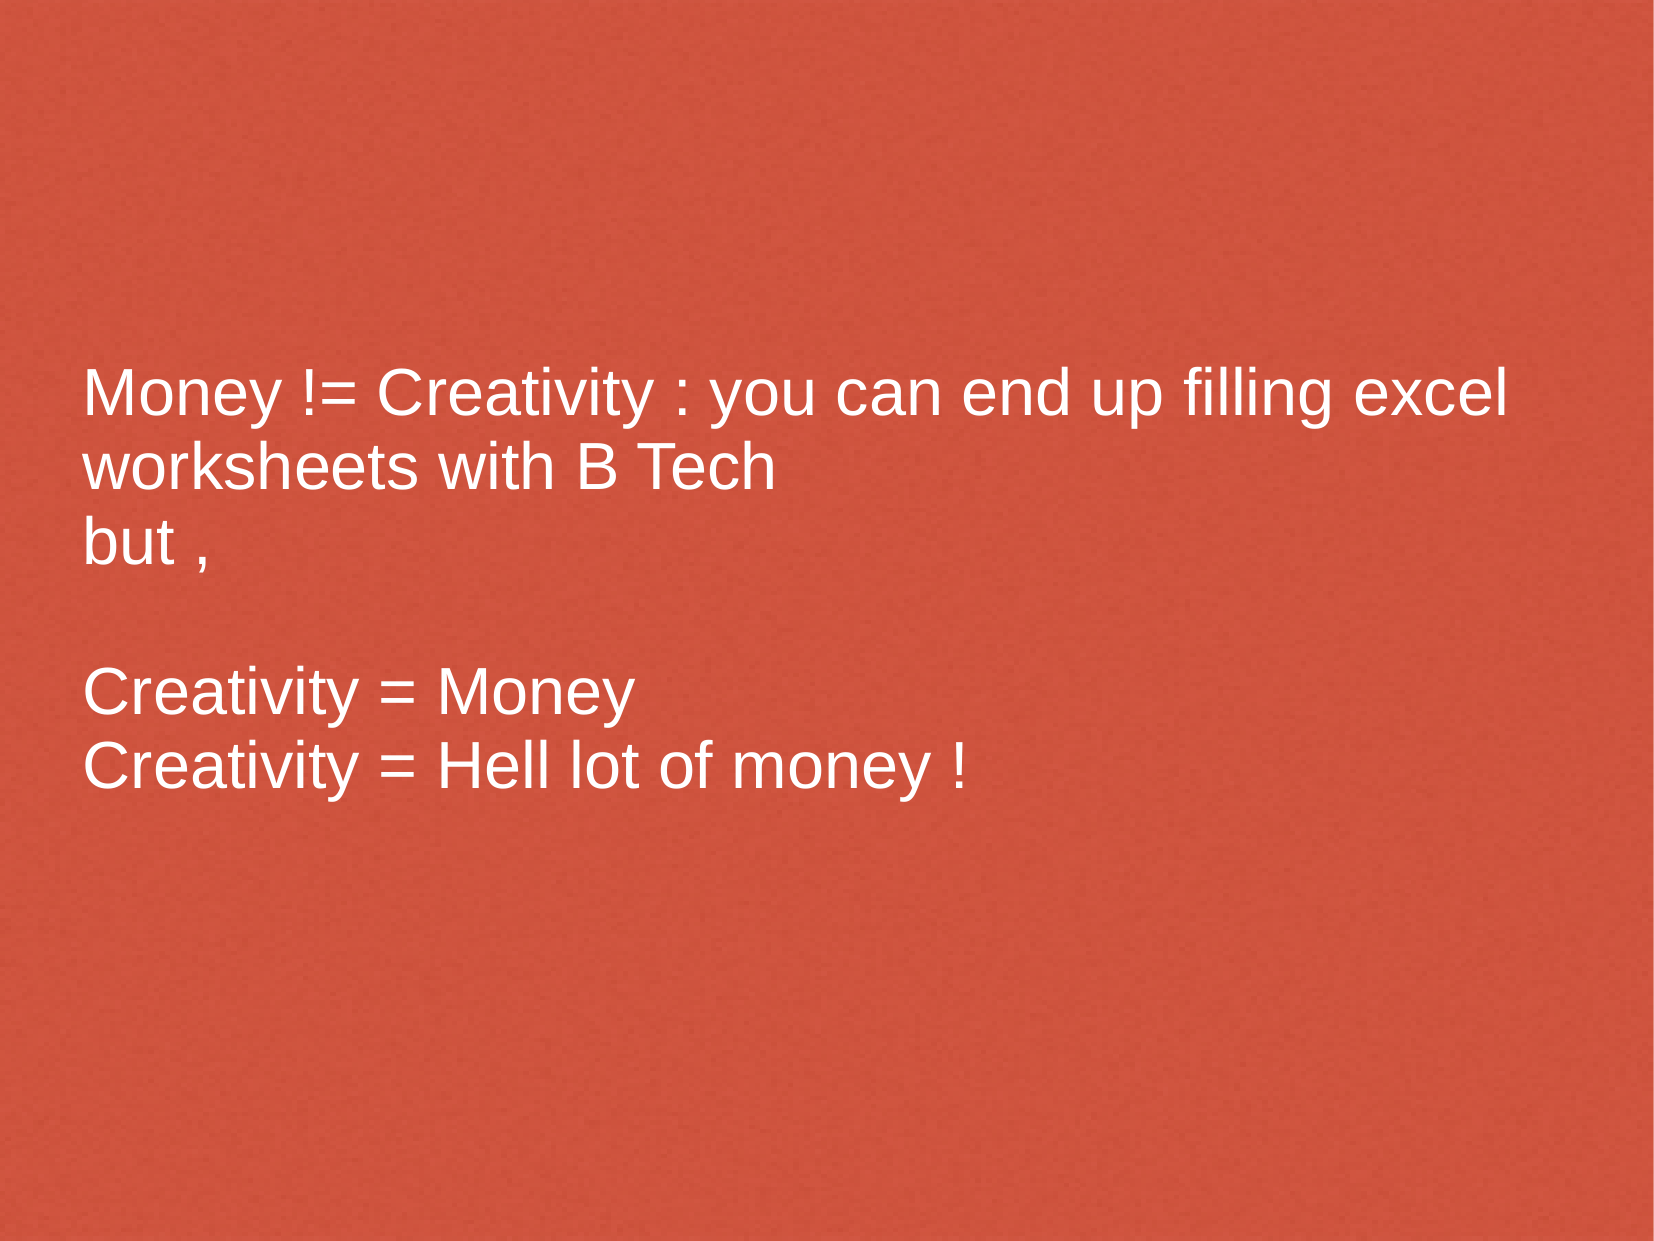

# Money != Creativity : you can end up filling excel worksheets with B Tech
but ,
Creativity = Money
Creativity = Hell lot of money !